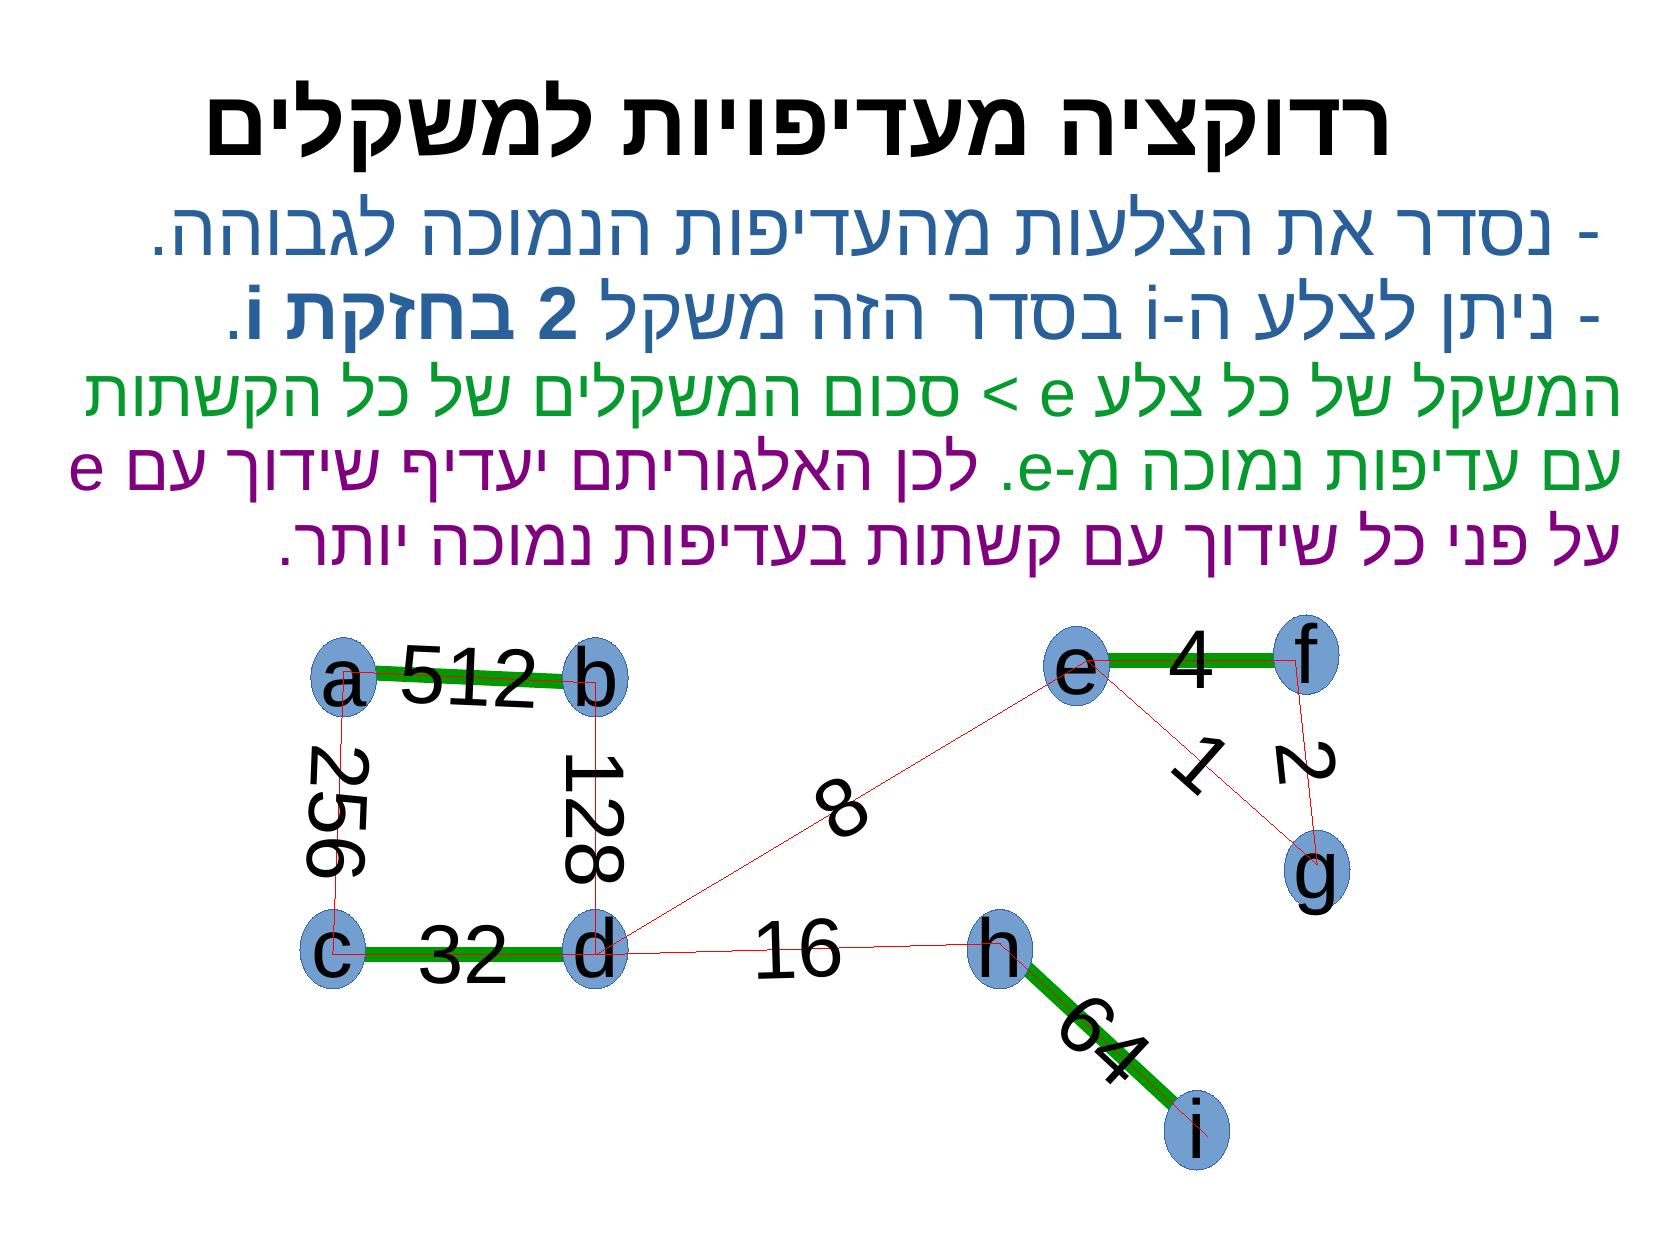

# רדוקציה מעדיפויות למשקלים
 - נסדר את הצלעות מהעדיפות הנמוכה לגבוהה.
 - ניתן לצלע ה-i בסדר הזה משקל 2 בחזקת i.
המשקל של כל צלע e > סכום המשקלים של כל הקשתות עם עדיפות נמוכה מ-e. לכן האלגוריתם יעדיף שידוך עם e על פני כל שידוך עם קשתות בעדיפות נמוכה יותר.
f
e
a
b
8
1
4
2
256
512
128
g
c
d
h
16
64
32
i